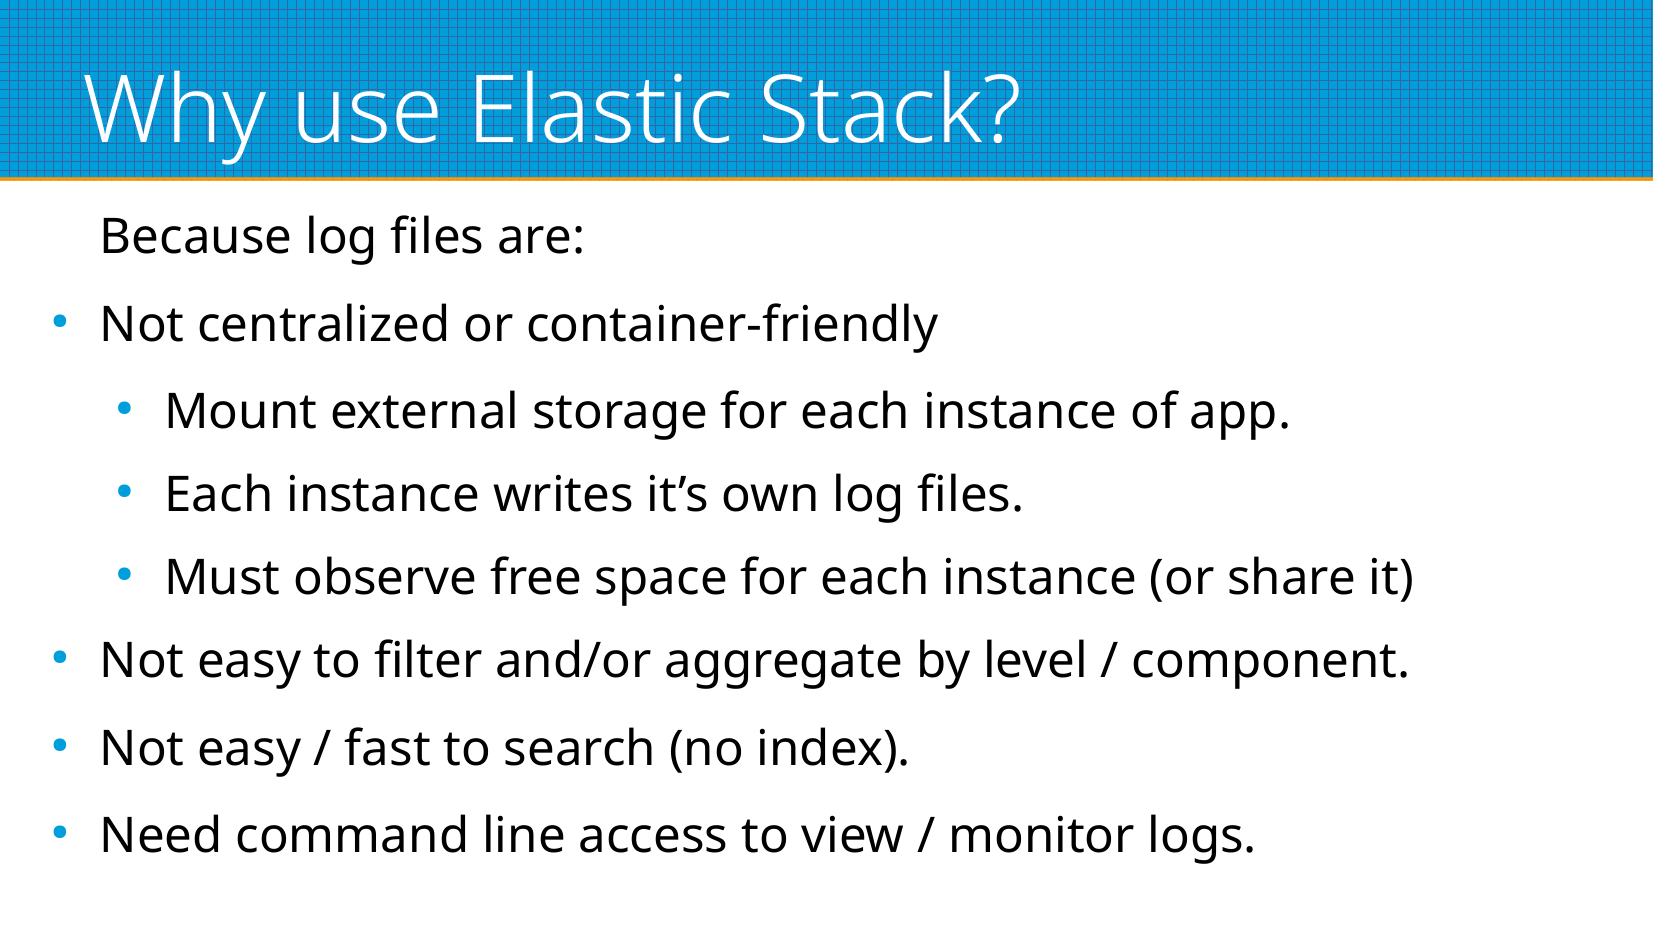

# Why use Elastic Stack?
Because log files are:
Not centralized or container-friendly
Mount external storage for each instance of app.
Each instance writes it’s own log files.
Must observe free space for each instance (or share it)
Not easy to filter and/or aggregate by level / component.
Not easy / fast to search (no index).
Need command line access to view / monitor logs.